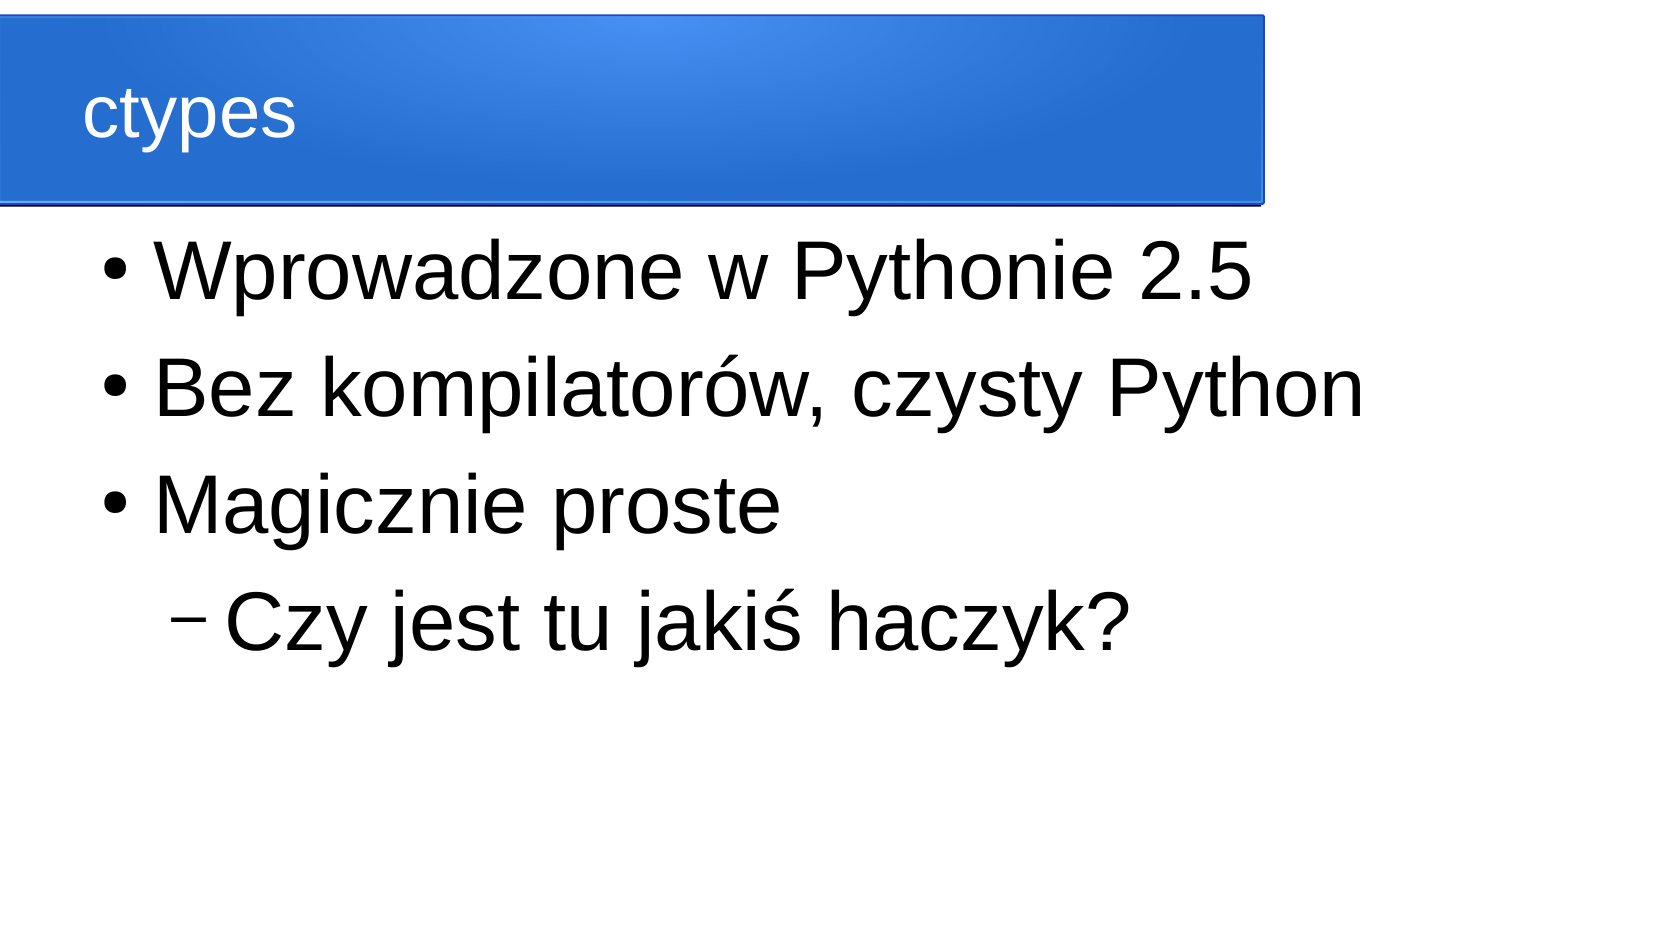

# ctypes
Wprowadzone w Pythonie 2.5
Bez kompilatorów, czysty Python
Magicznie proste
Czy jest tu jakiś haczyk?